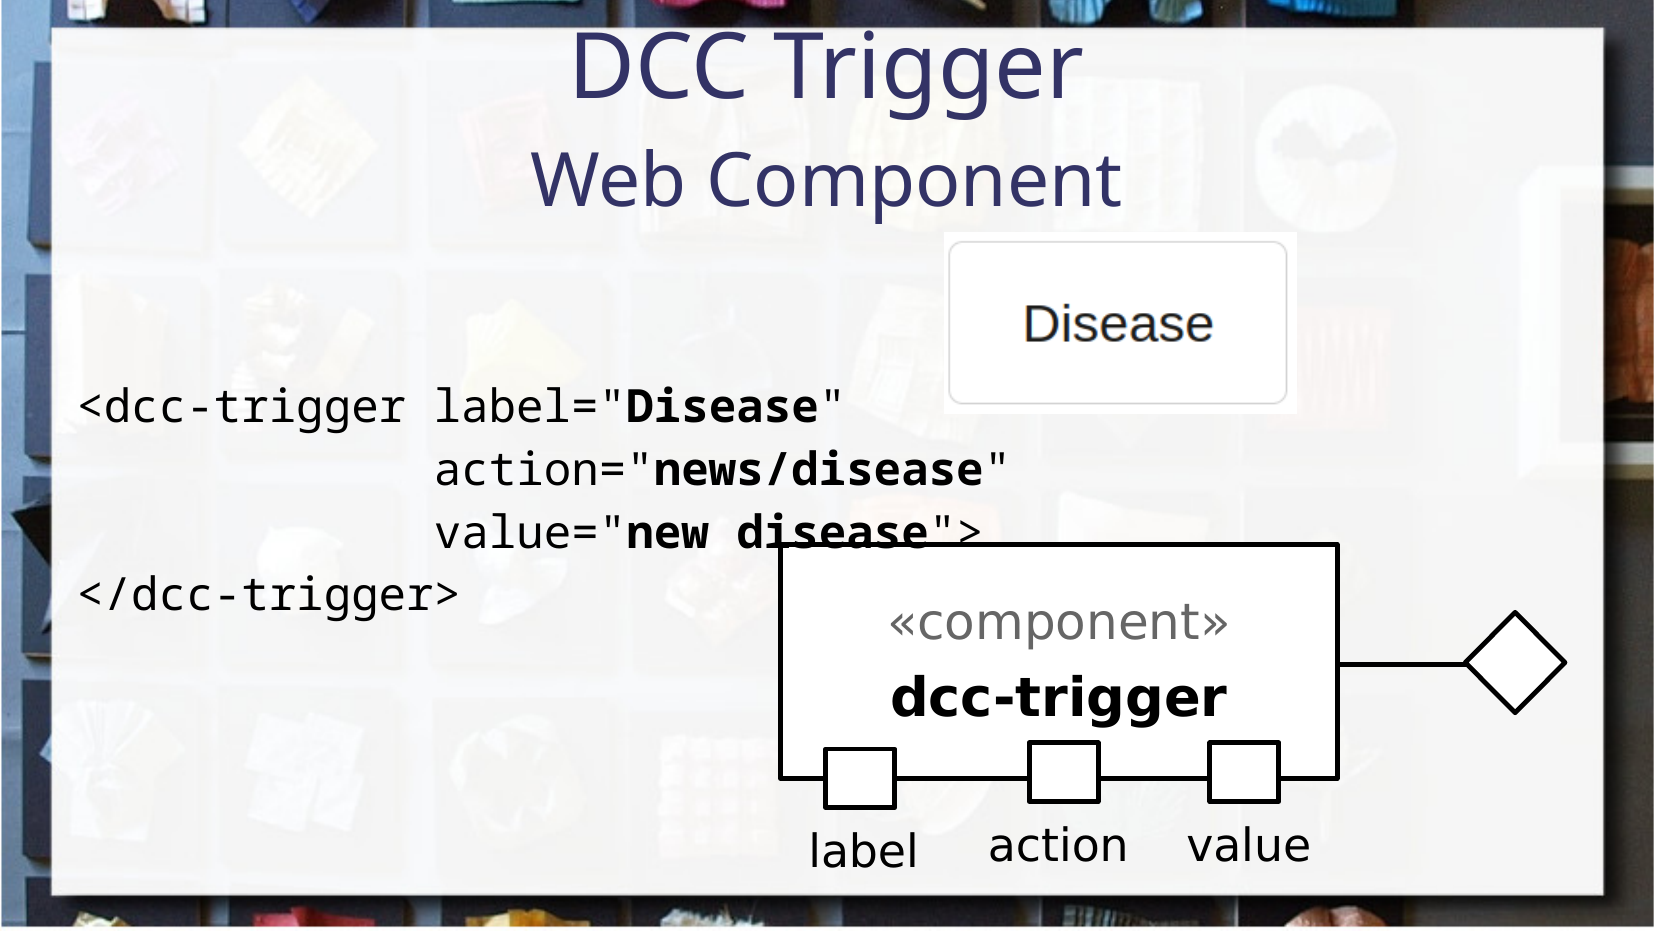

# DCC Trigger Web Component
<dcc-trigger label="Disease"
 action="news/disease"
 value="new disease">
</dcc-trigger>
«component»
dcc-trigger
action
value
label